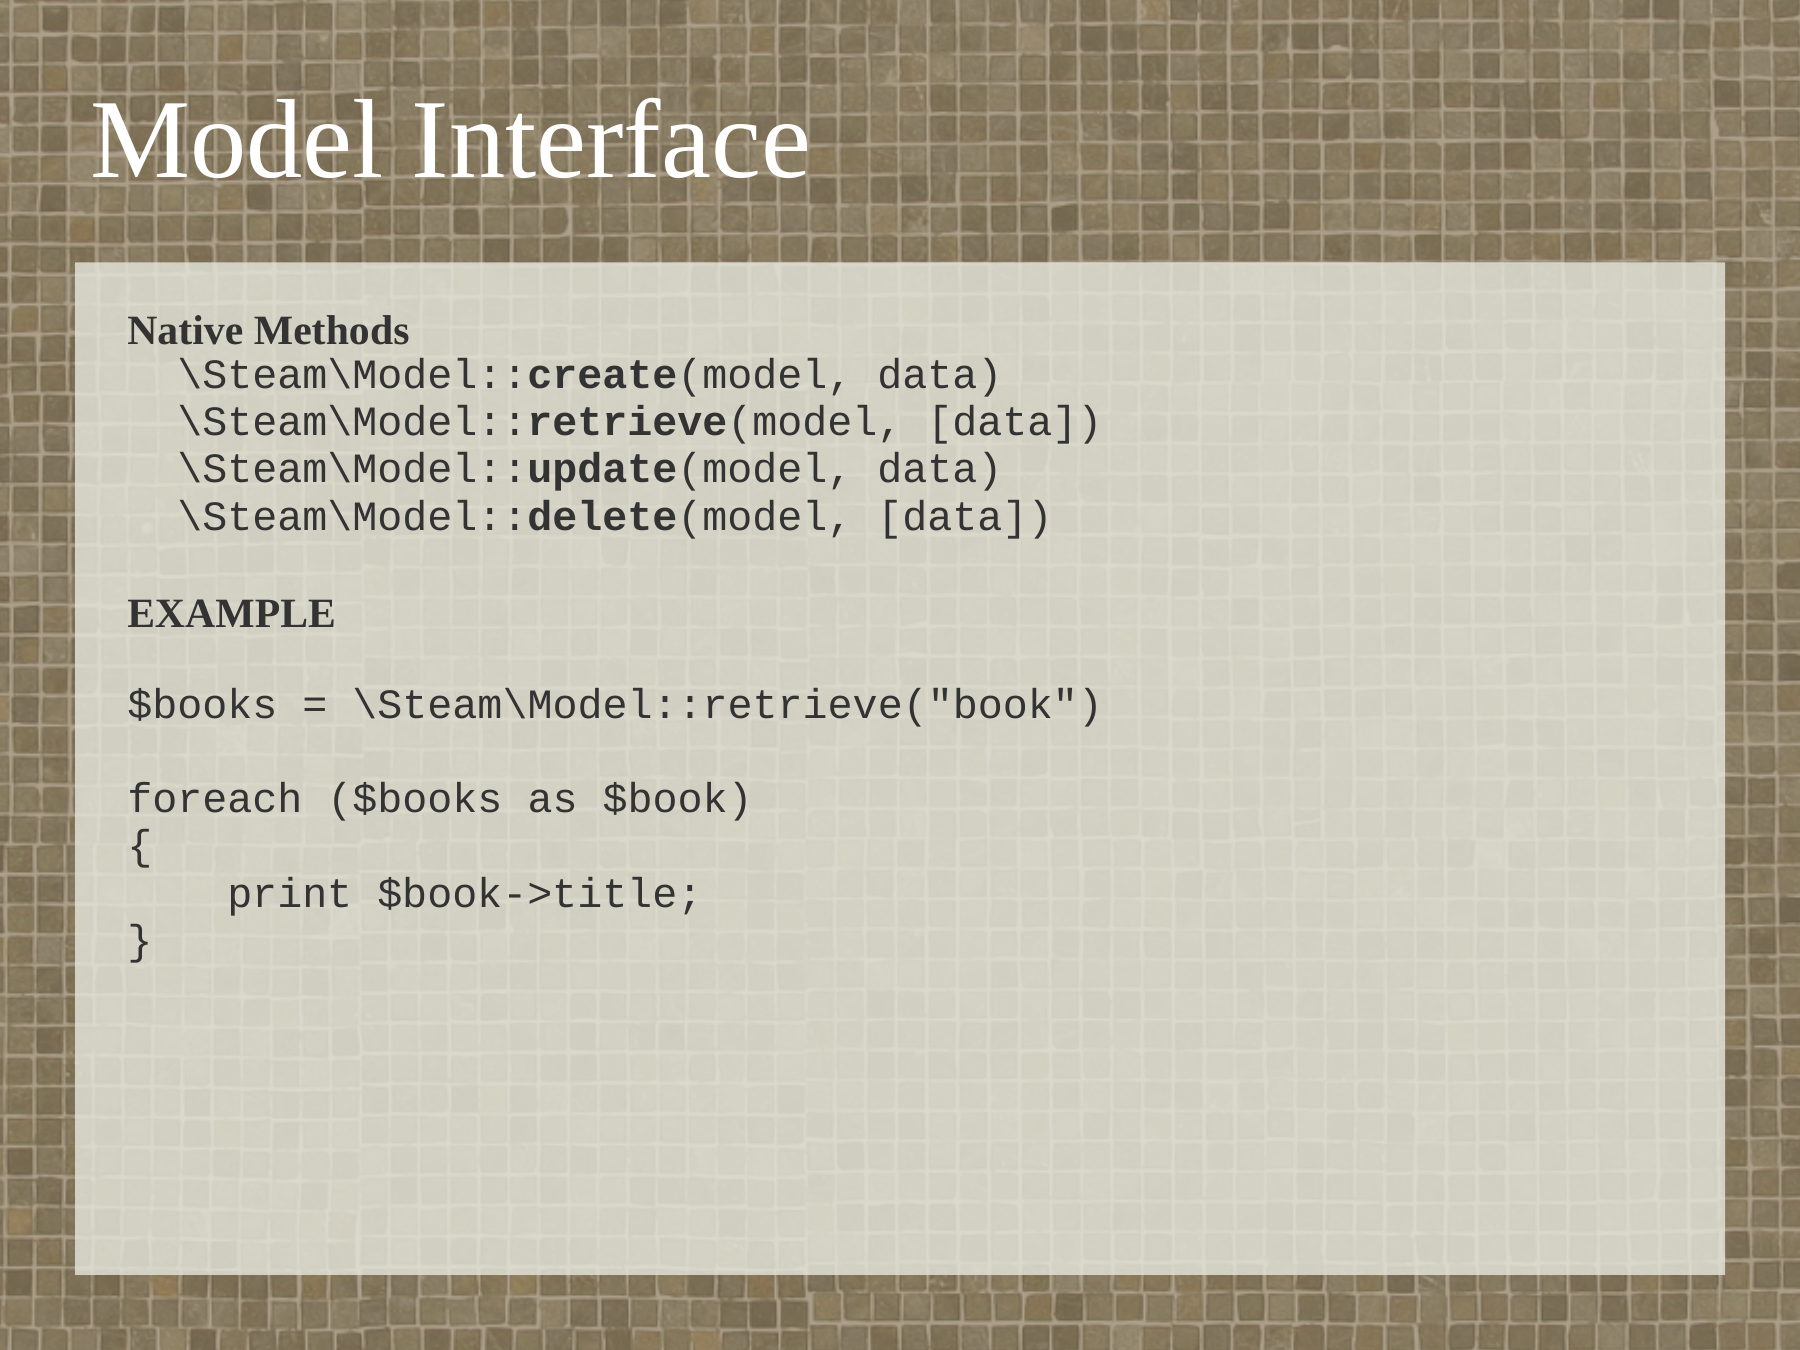

# Model Interface
Native Methods
 \Steam\Model::create(model, data)
 \Steam\Model::retrieve(model, [data])
 \Steam\Model::update(model, data)
 \Steam\Model::delete(model, [data])
EXAMPLE
$books = \Steam\Model::retrieve("book")
foreach ($books as $book)
{
 print $book->title;
}